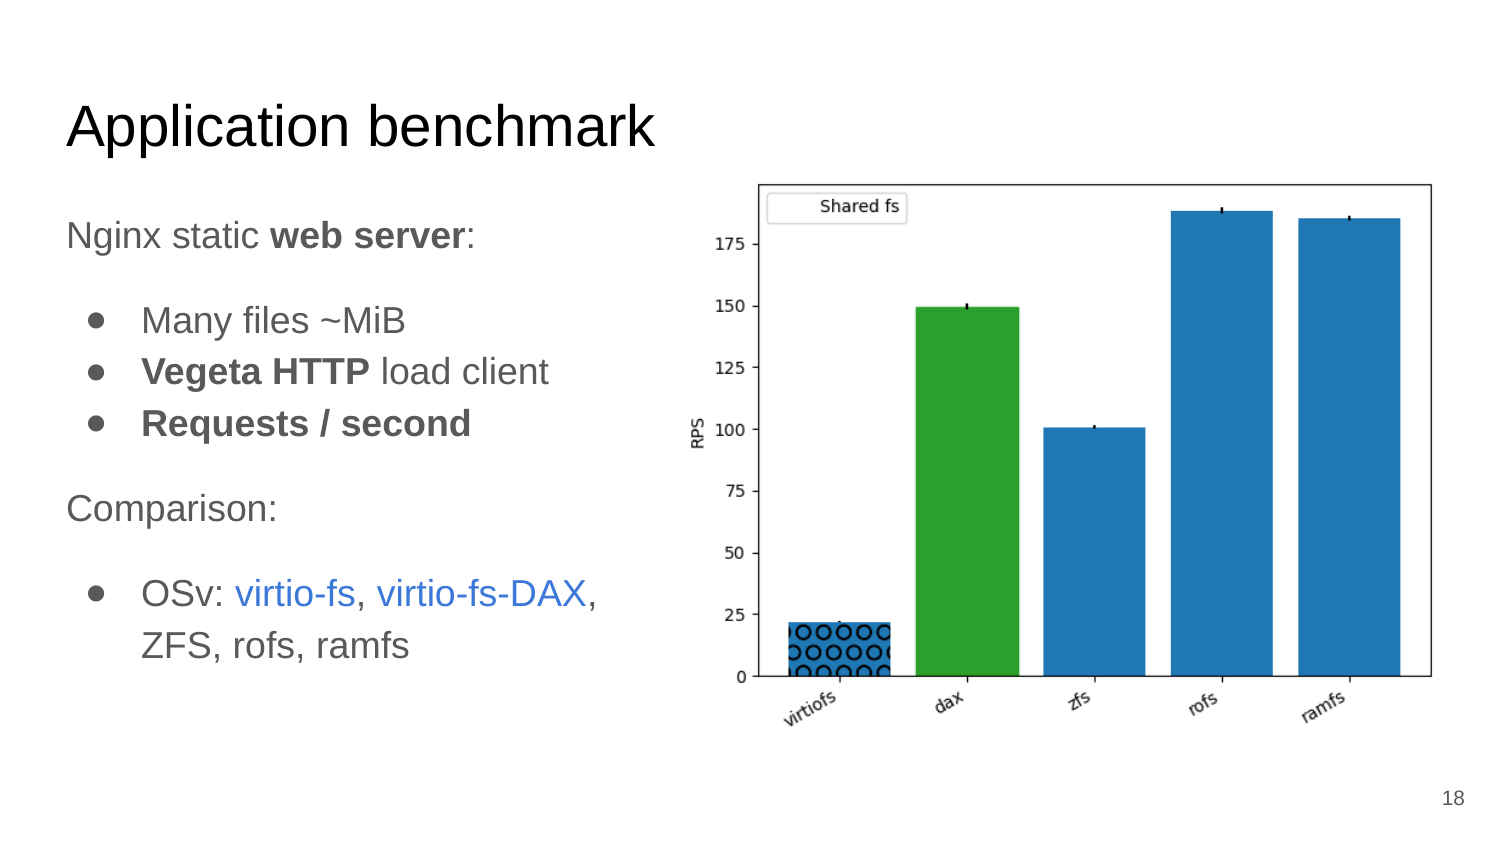

# Application benchmark
Nginx static web server:
Many files ~MiB
Vegeta HTTP load client
Requests / second
Comparison:
OSv: virtio-fs, virtio-fs-DAX,
ZFS, rofs, ramfs